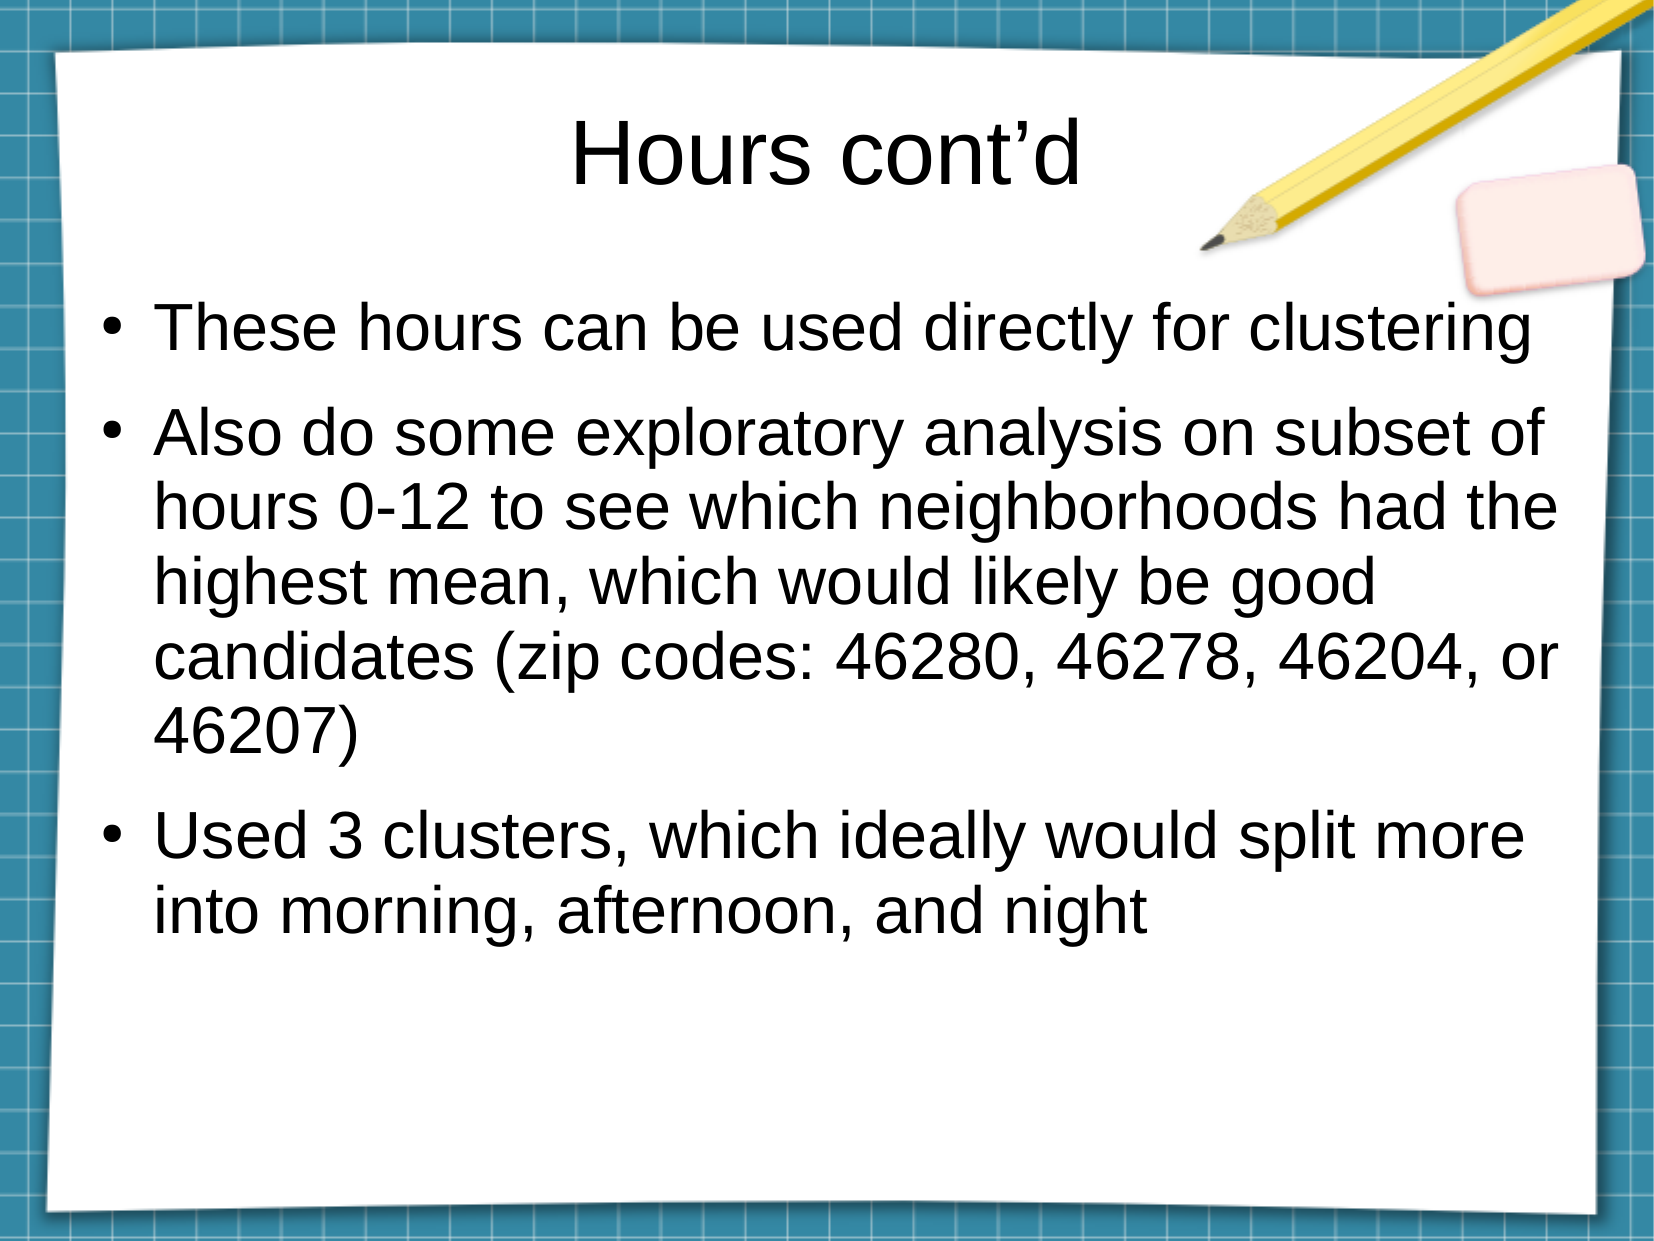

# Hours cont’d
These hours can be used directly for clustering
Also do some exploratory analysis on subset of hours 0-12 to see which neighborhoods had the highest mean, which would likely be good candidates (zip codes: 46280, 46278, 46204, or 46207)
Used 3 clusters, which ideally would split more into morning, afternoon, and night